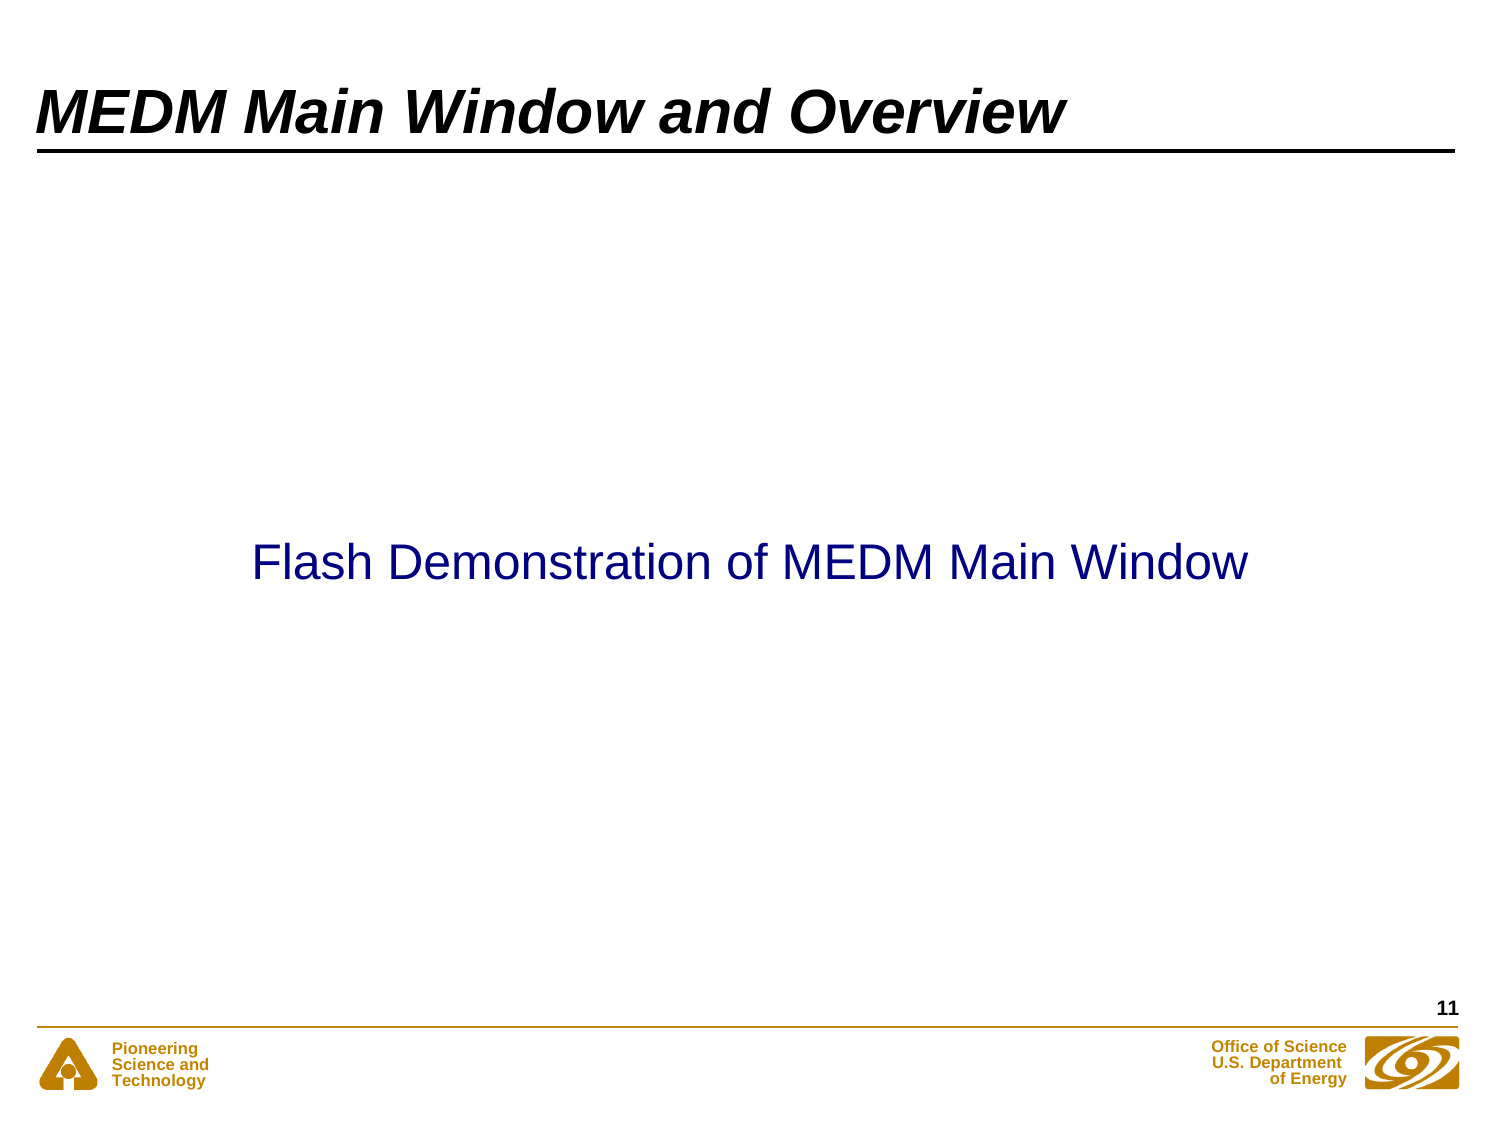

# MEDM Main Window and Overview
Flash Demonstration of MEDM Main Window
11